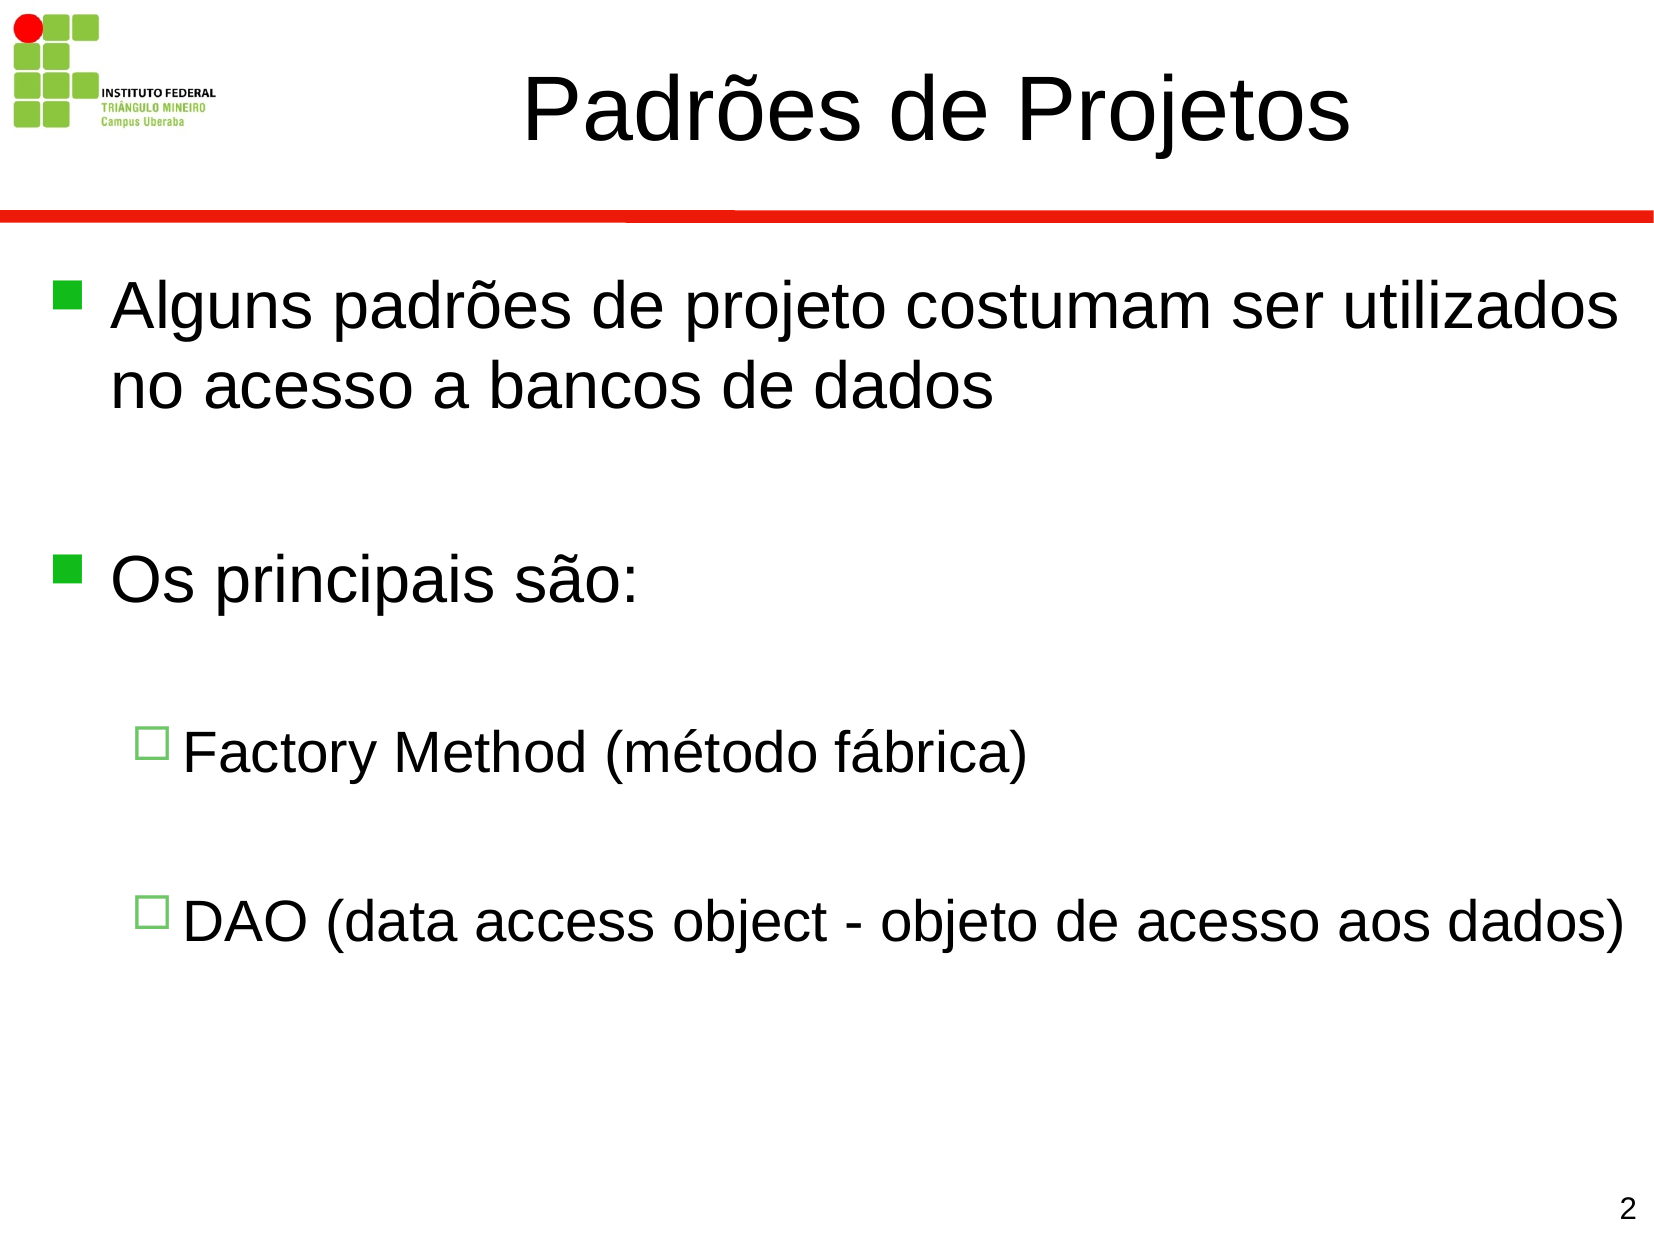

Padrões de Projetos
Alguns padrões de projeto costumam ser utilizados no acesso a bancos de dados
Os principais são:
Factory Method (método fábrica)
DAO (data access object - objeto de acesso aos dados)